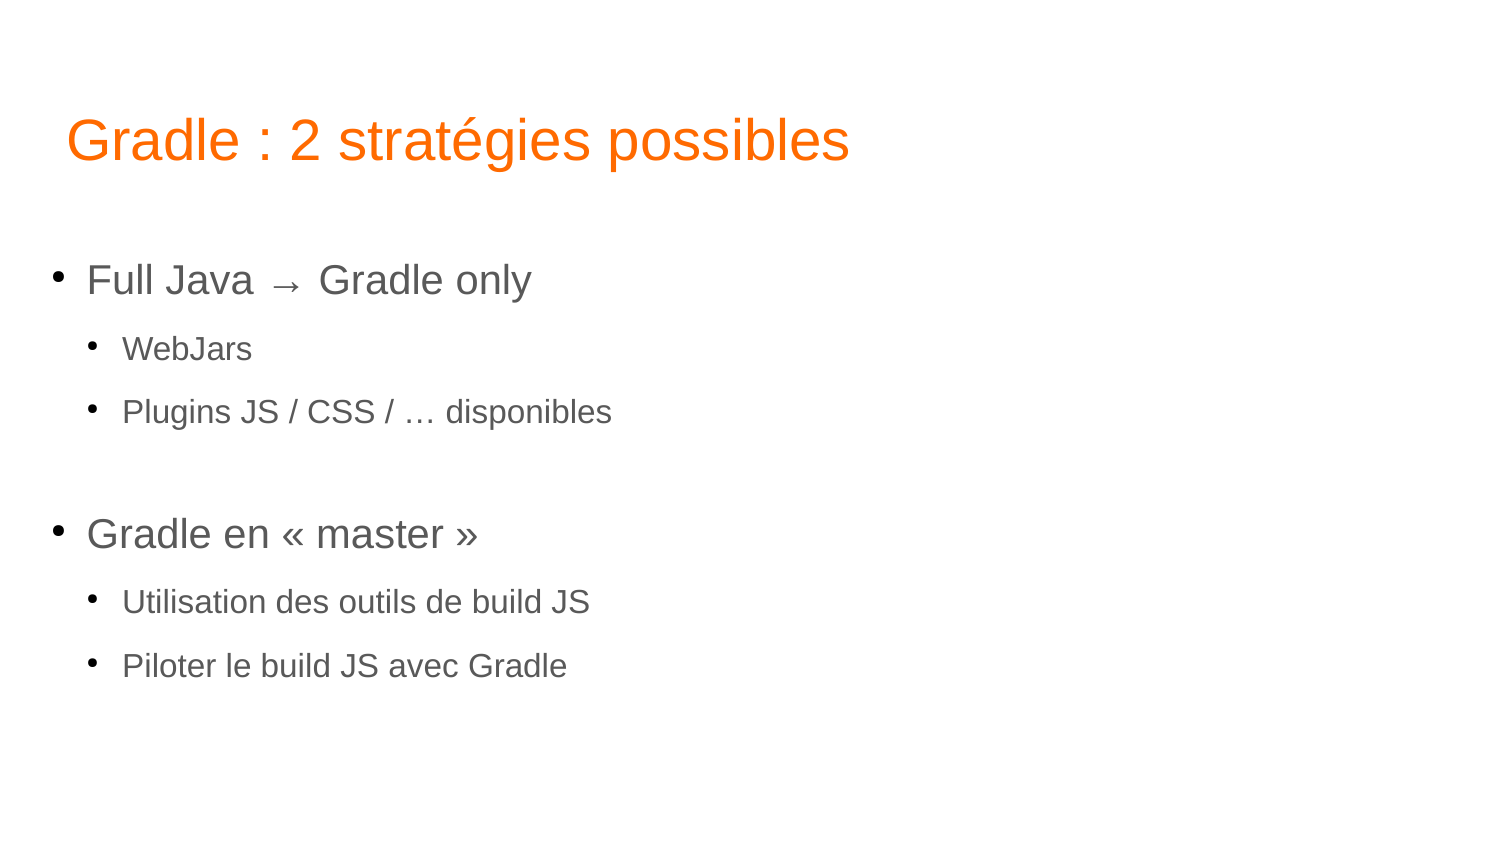

# Gradle : 2 stratégies possibles
Full Java → Gradle only
WebJars
Plugins JS / CSS / … disponibles
Gradle en « master »
Utilisation des outils de build JS
Piloter le build JS avec Gradle